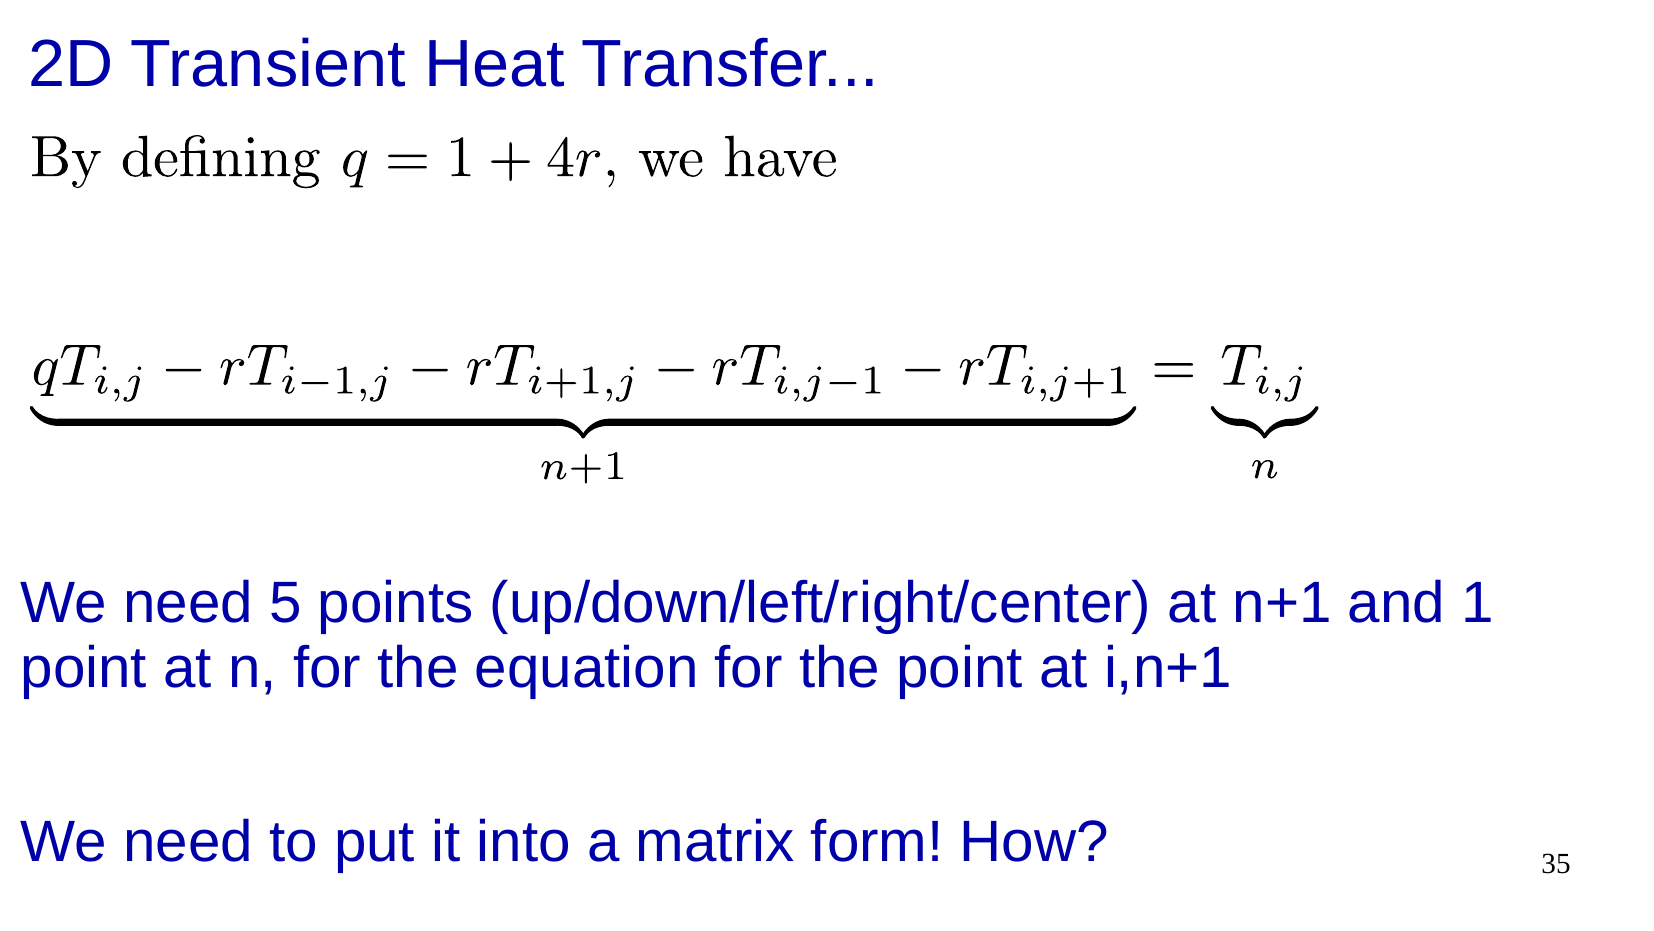

# 2D Transient Heat Transfer...
We need 5 points (up/down/left/right/center) at n+1 and 1 point at n, for the equation for the point at i,n+1
We need to put it into a matrix form! How?
35